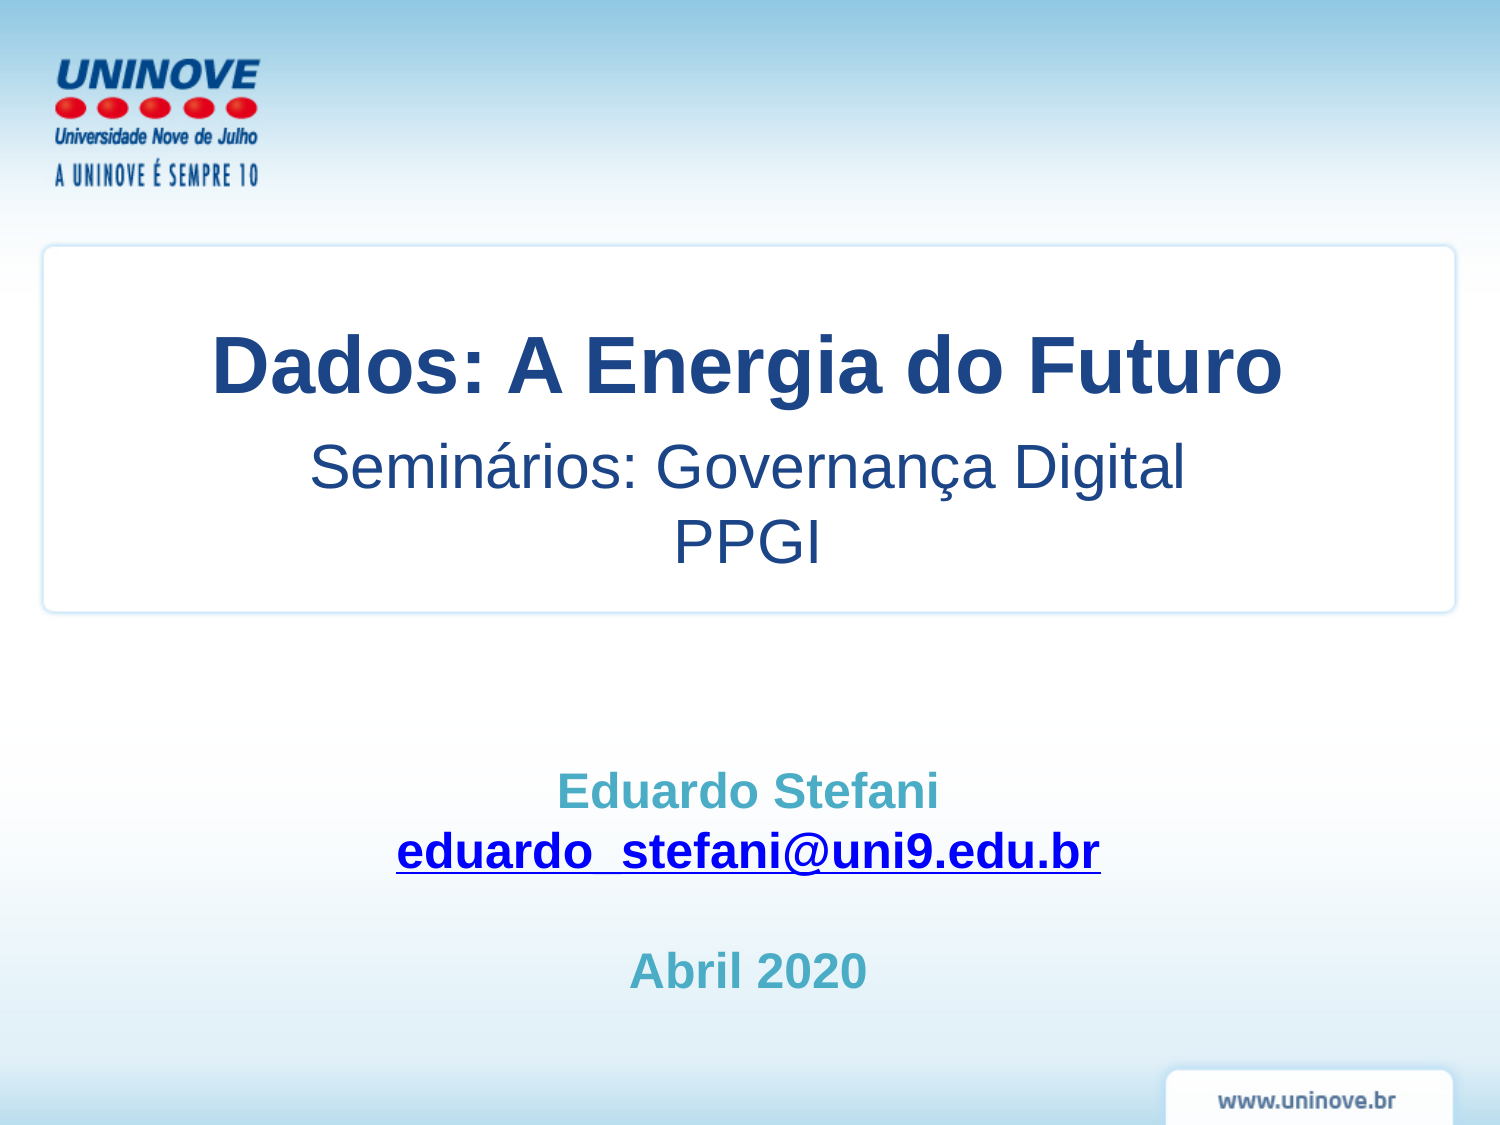

# Dados: A Energia do Futuro
Seminários: Governança Digital
PPGI
Eduardo Stefani
eduardo_stefani@uni9.edu.br
Abril 2020